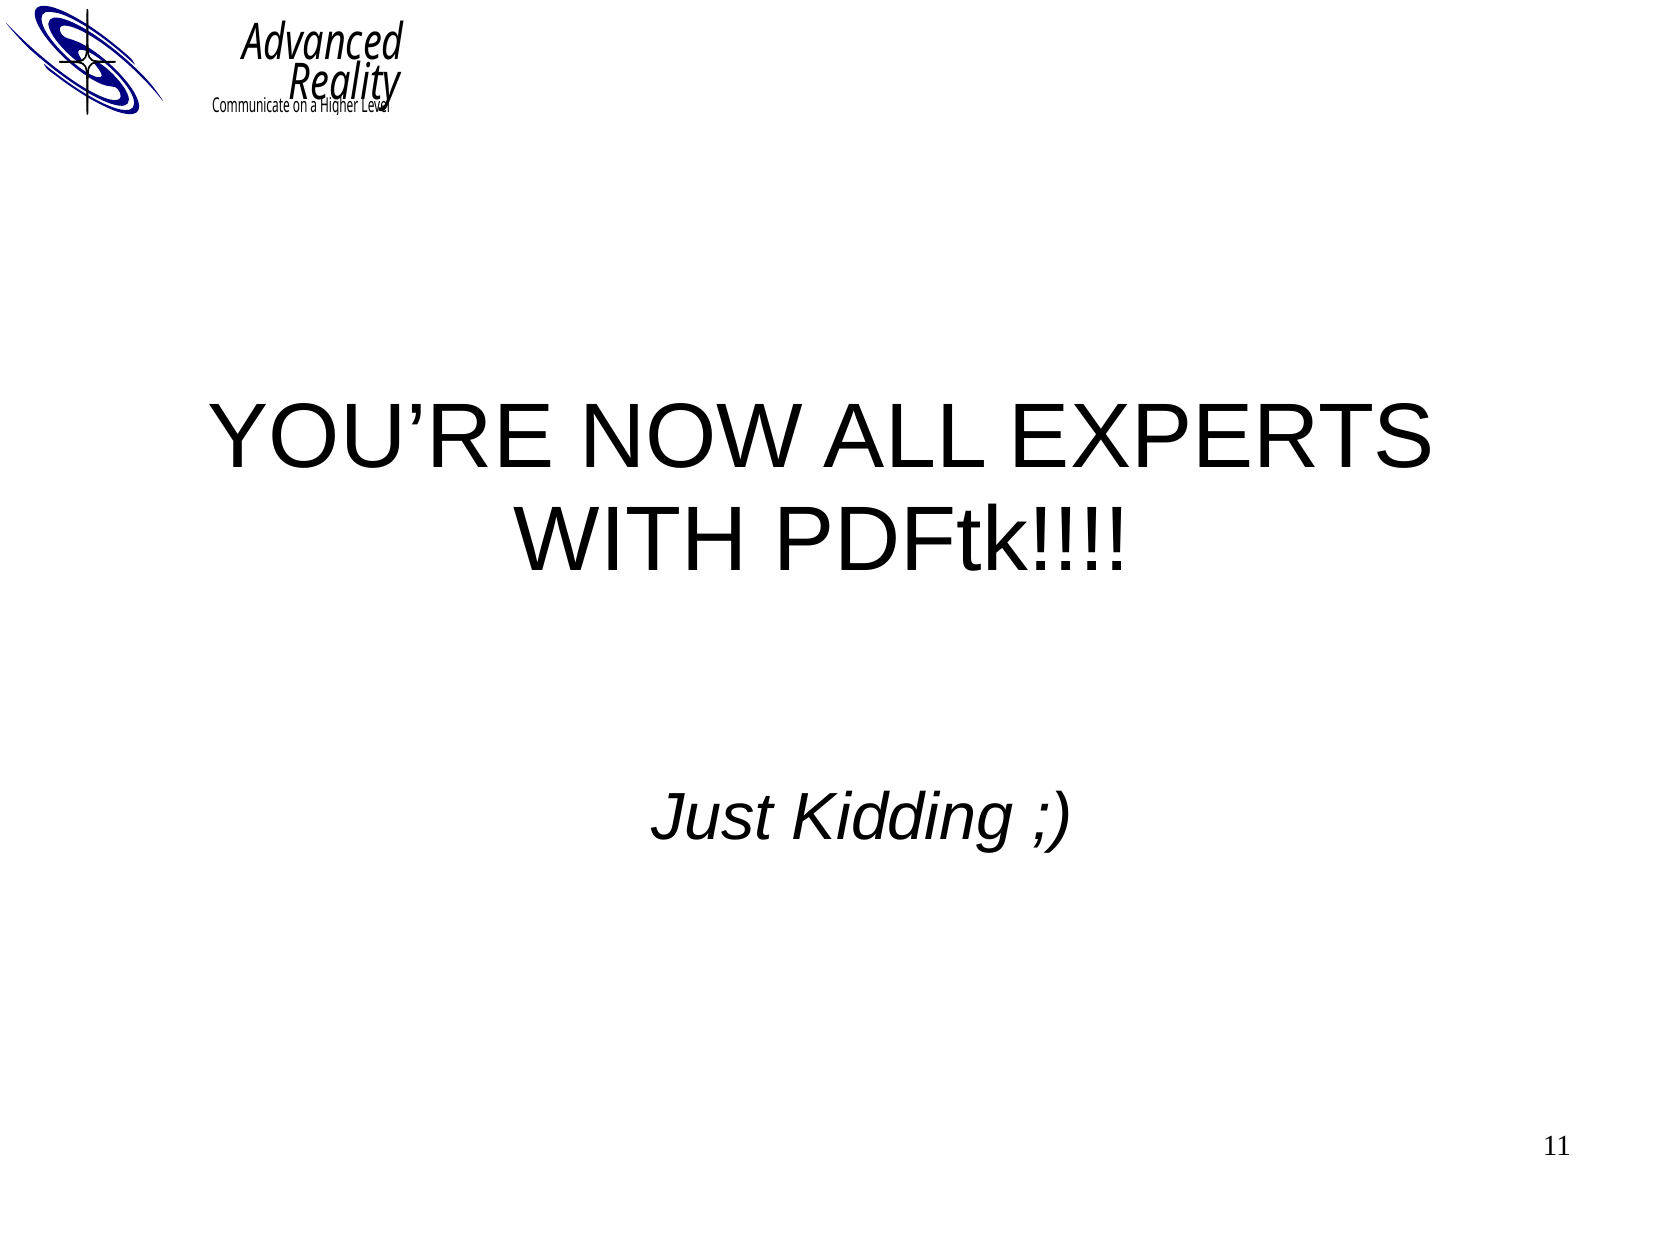

YOU’RE NOW ALL EXPERTS WITH PDFtk!!!!
# Just Kidding ;)
11